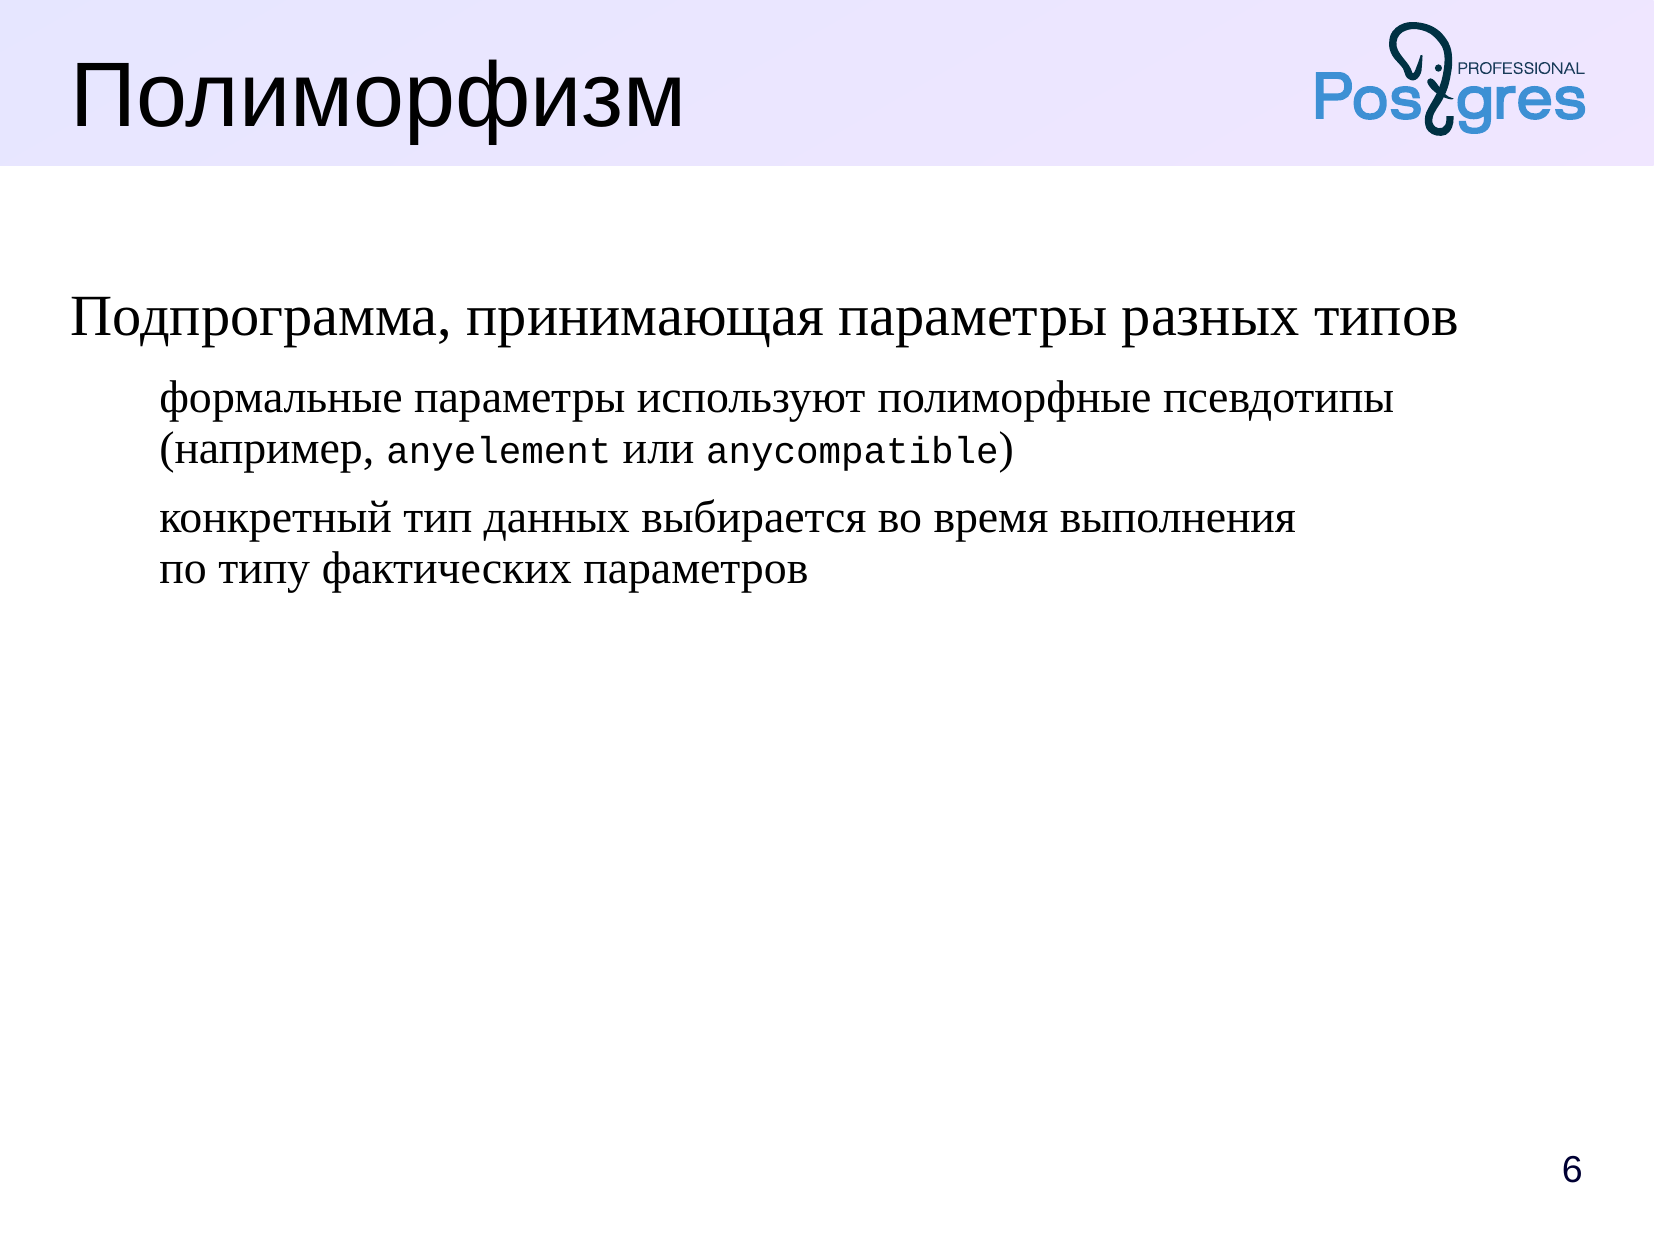

# Полиморфизм
Подпрограмма, принимающая параметры разных типов
формальные параметры используют полиморфные псевдотипы
(например, anyelement или anycompatible)
конкретный тип данных выбирается во время выполнения
по типу фактических параметров